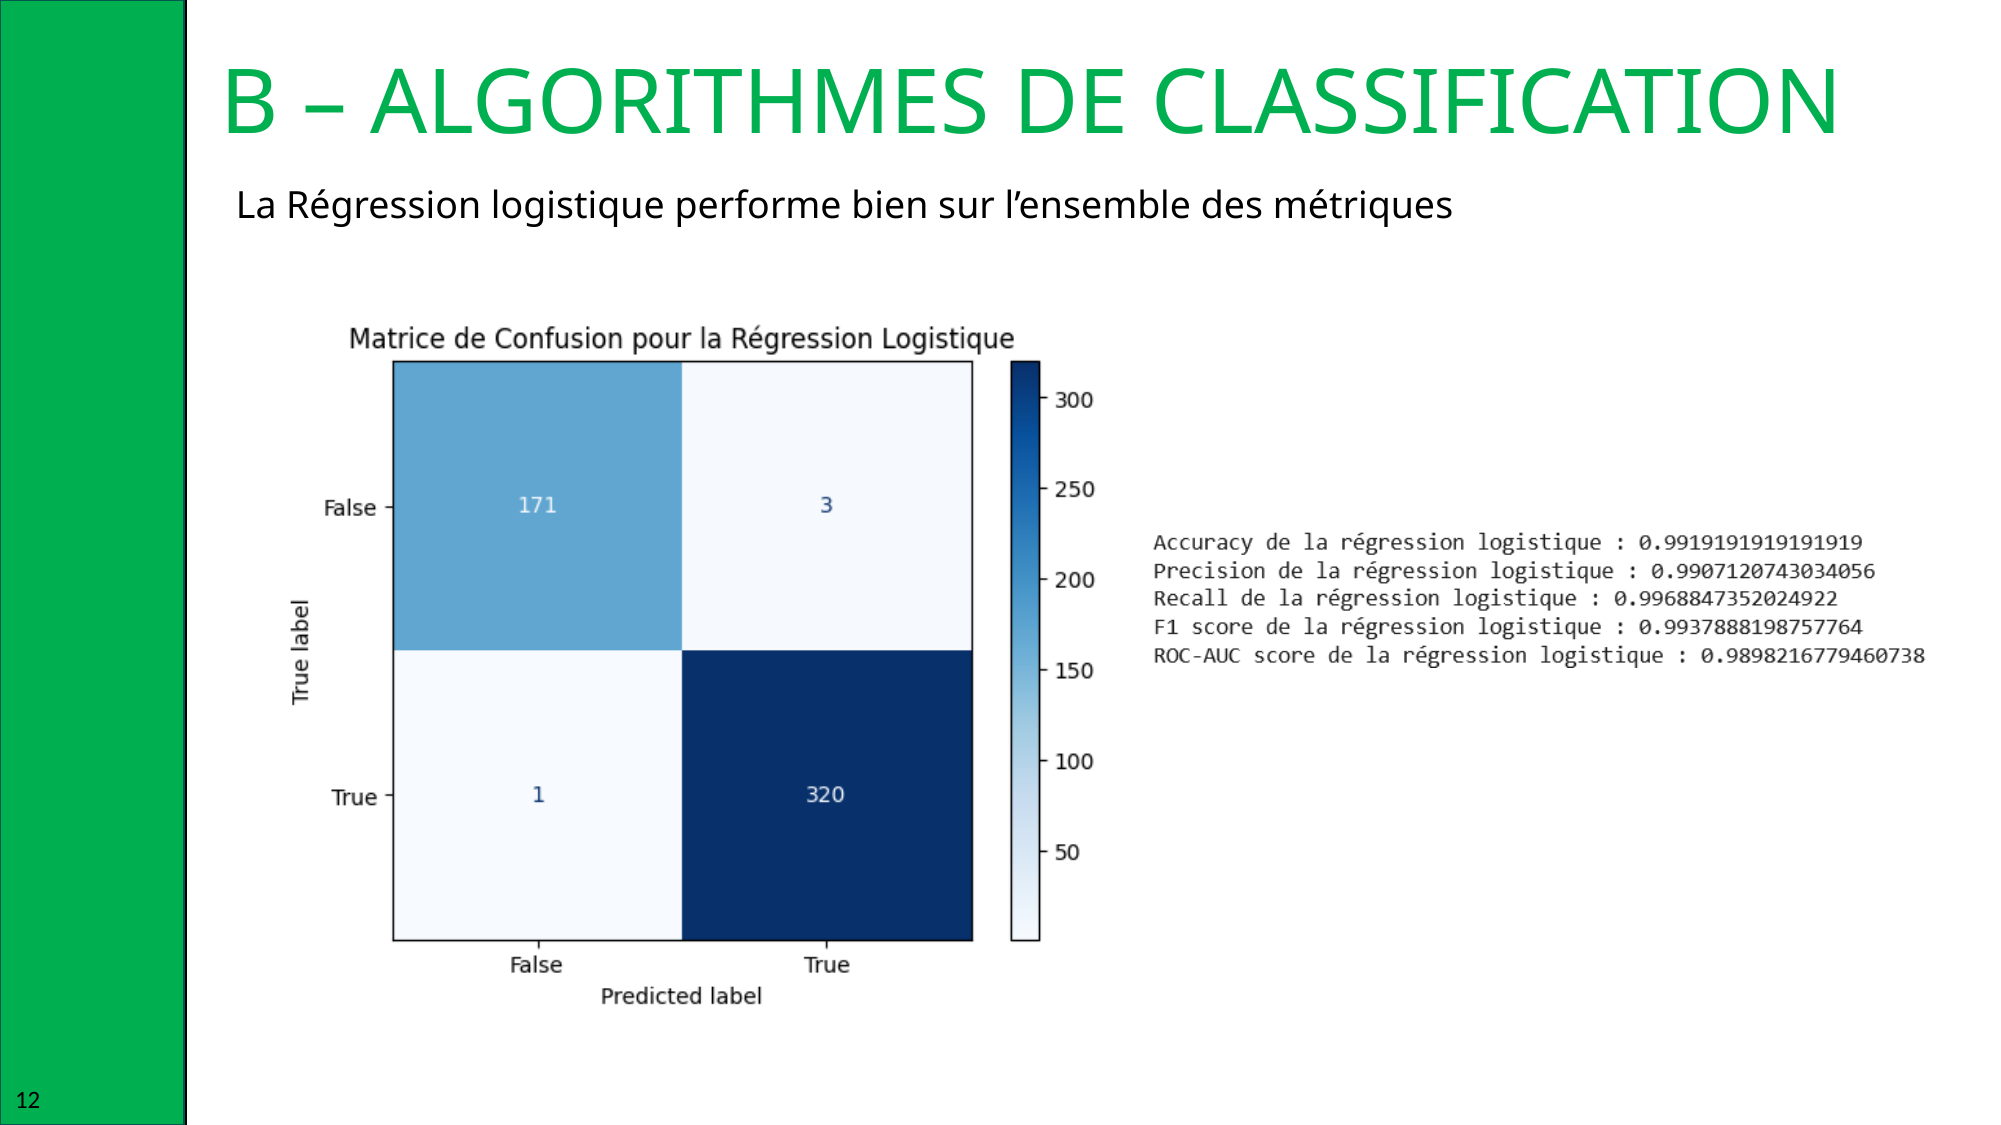

# B – Algorithmes de classification
La Régression logistique performe bien sur l’ensemble des métriques